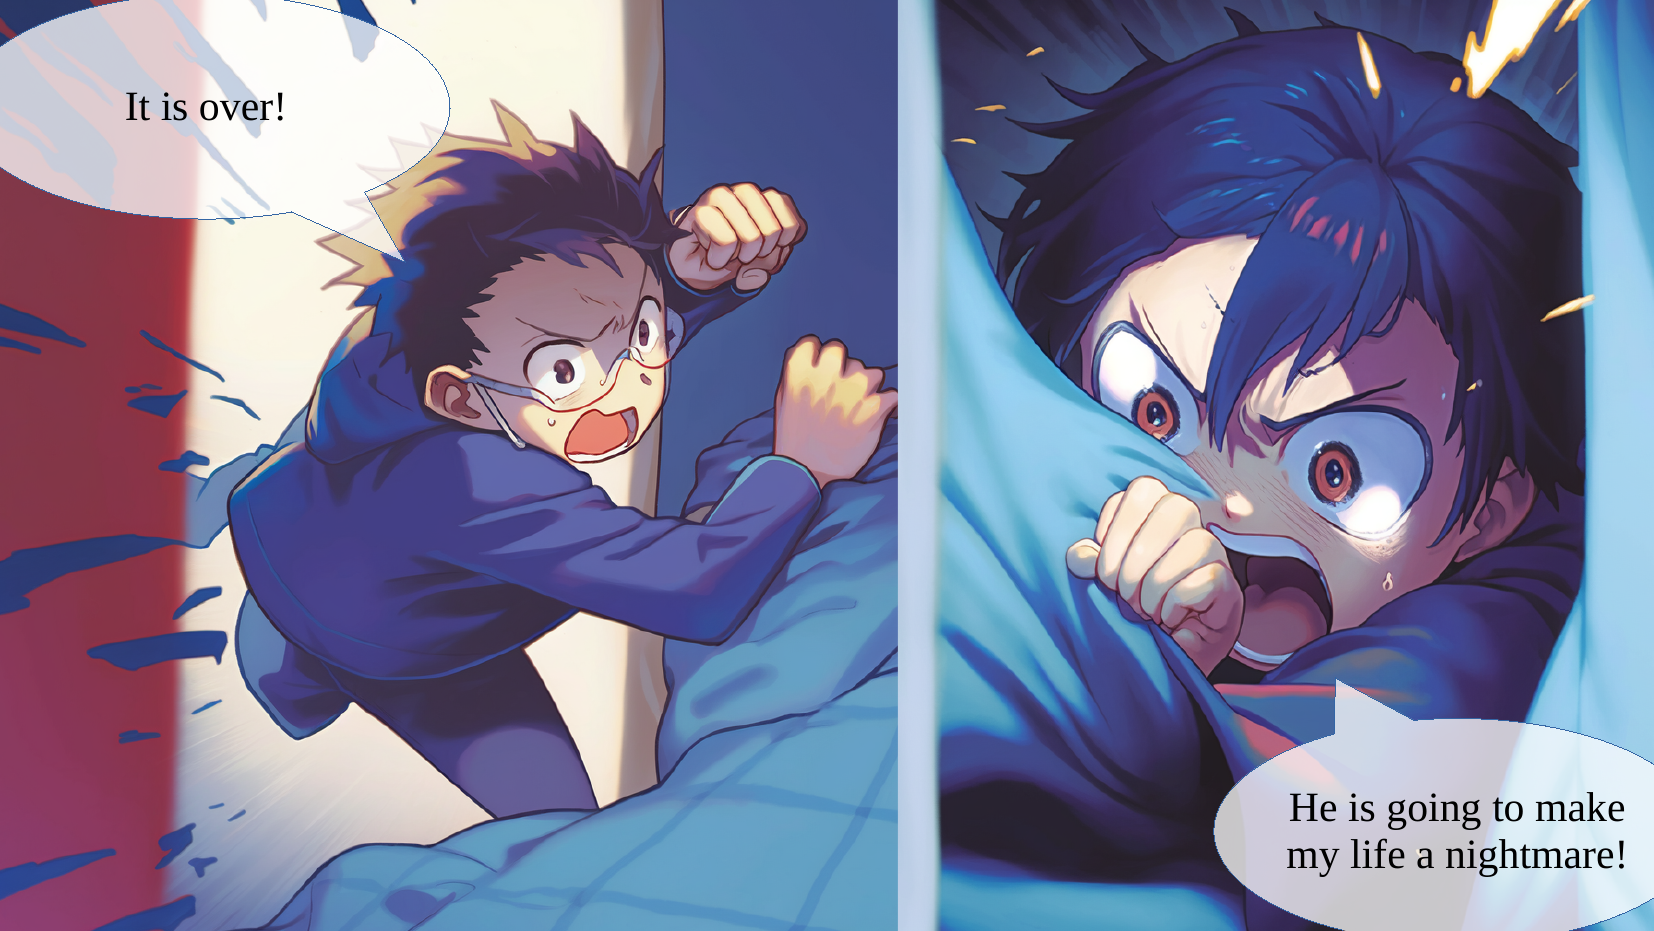

It is over!
He is going to make
my life a nightmare!